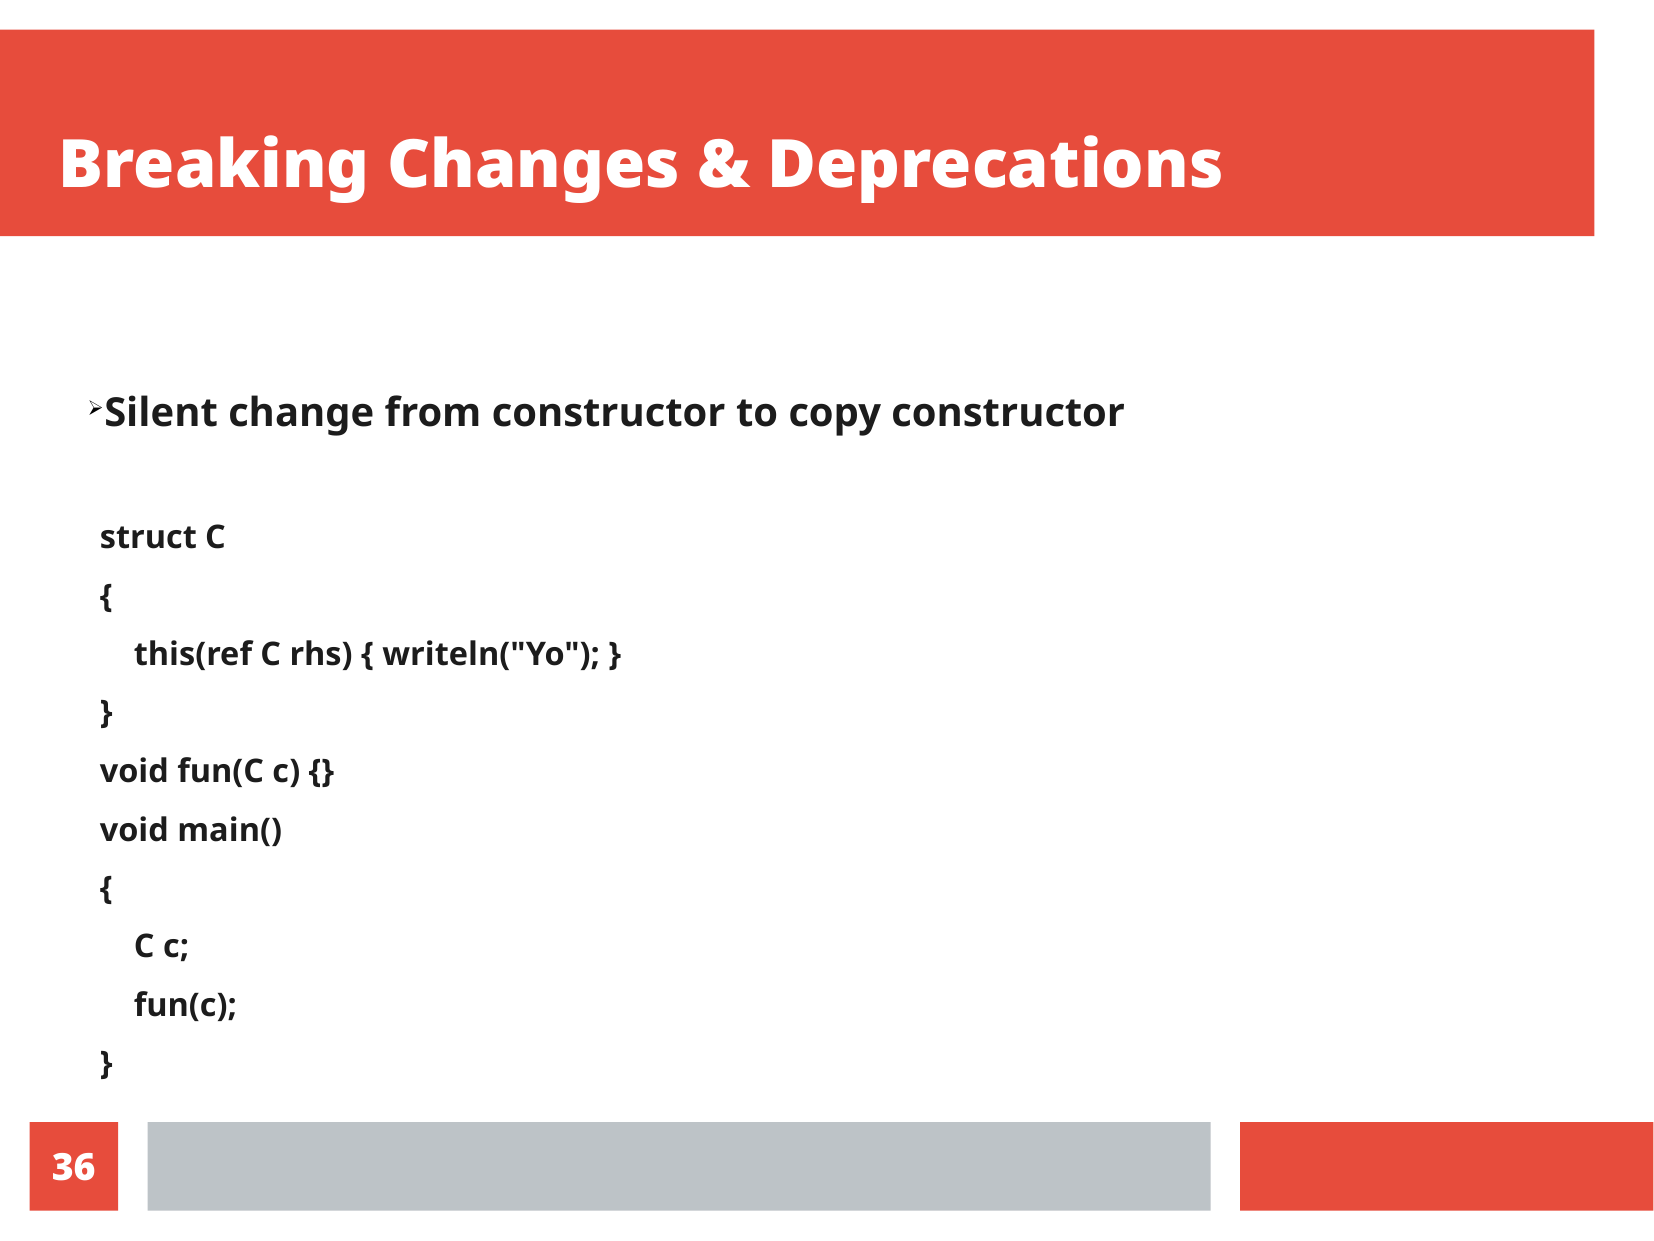

# Breaking Changes & Deprecations
 Silent change from constructor to copy constructor
 struct C
 {
 this(ref C rhs) { writeln("Yo"); }
 }
 void fun(C c) {}
 void main()
 {
 C c;
 fun(c);
 }
36